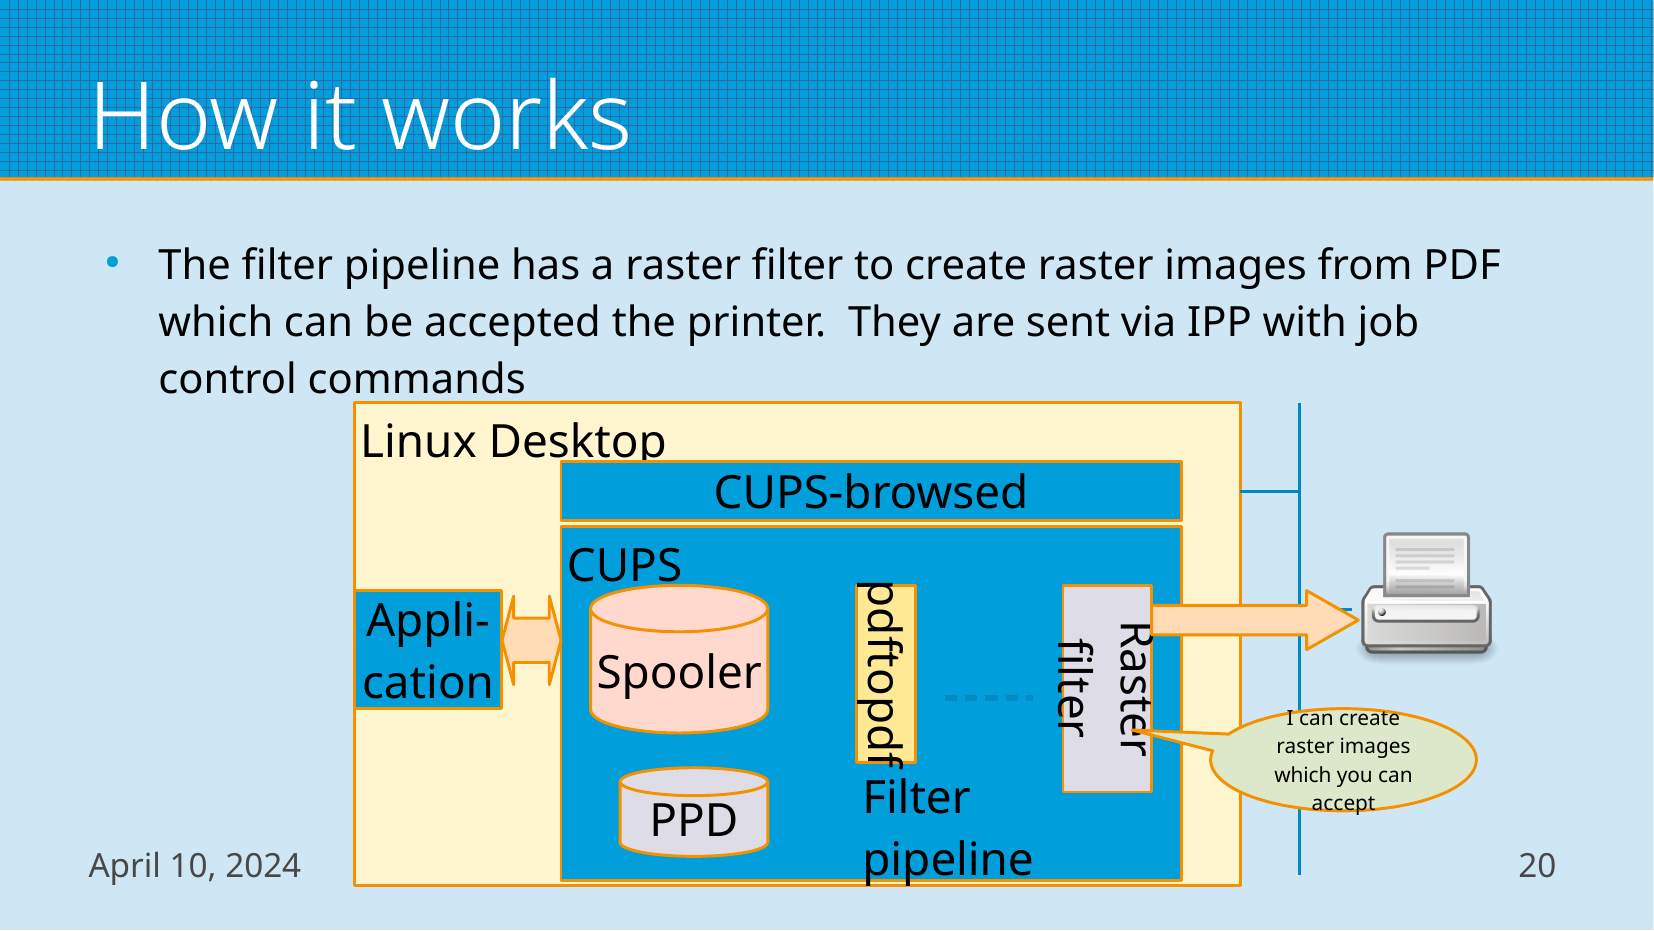

# How it works
The filter pipeline has a raster filter to create raster images from PDF which can be accepted the printer. They are sent via IPP with job control commands
Linux Desktop
CUPS-browsed
CUPS
Spooler
Appli-
cation
pdftopdf
Raster
filter
I can create raster images which you can accept
Filter pipeline
PPD
April 10, 2024
FOSSASIA Summit 2024
20